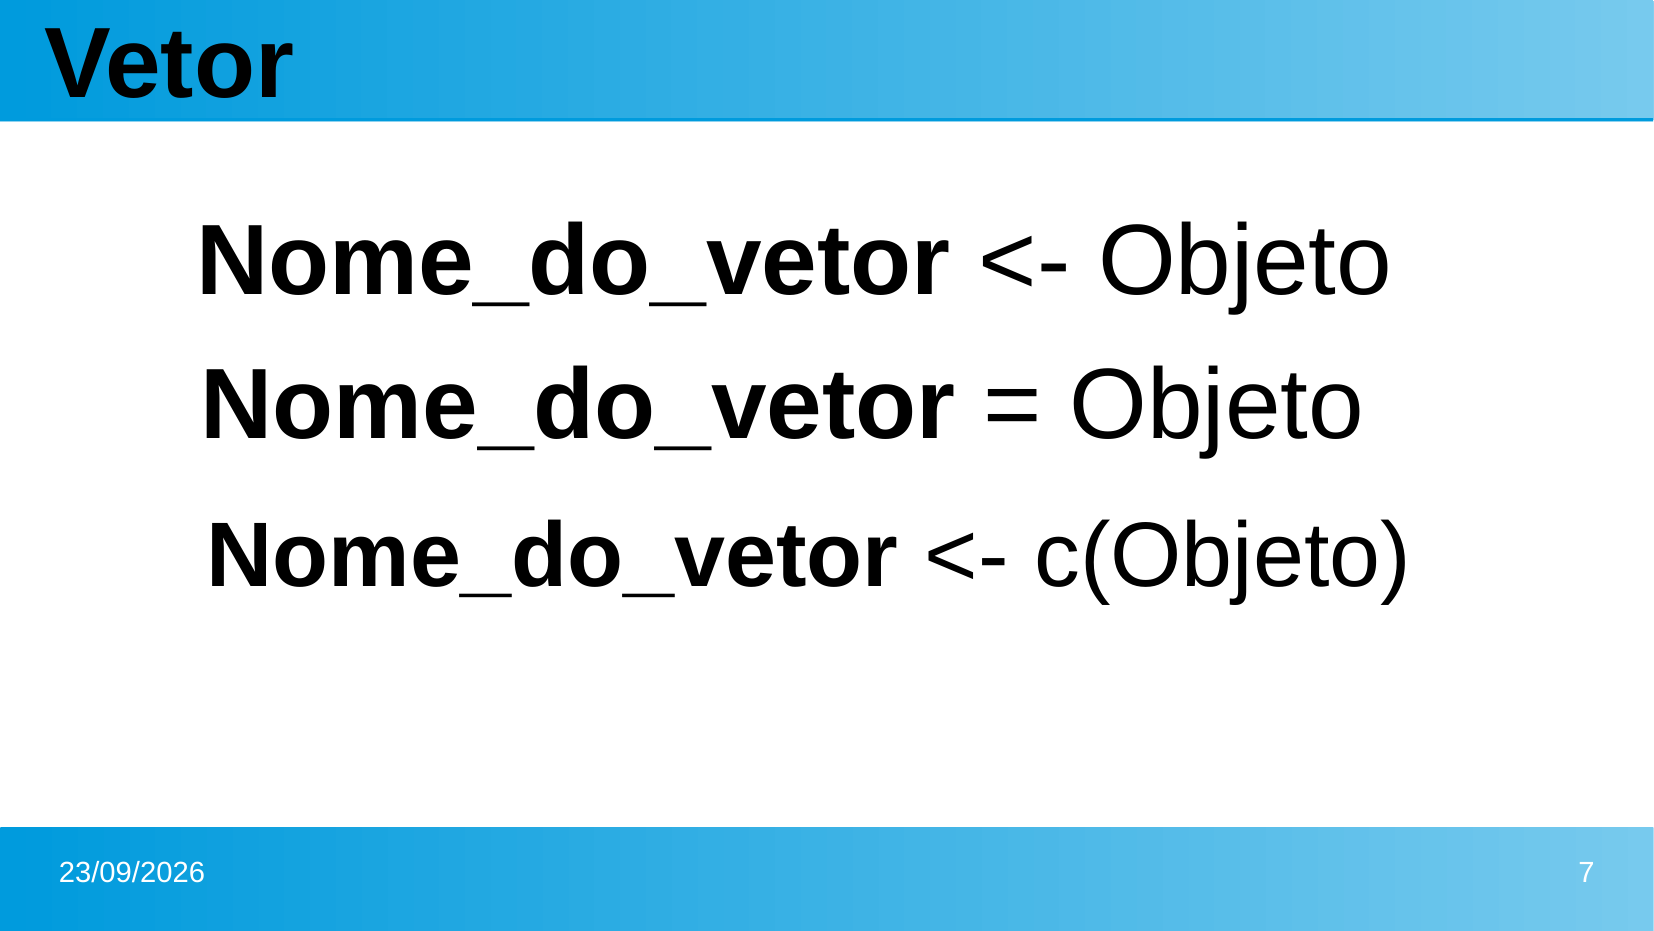

Vetor
Nome_do_vetor <- Objeto
Nome_do_vetor = Objeto
Nome_do_vetor <- c(Objeto)
7